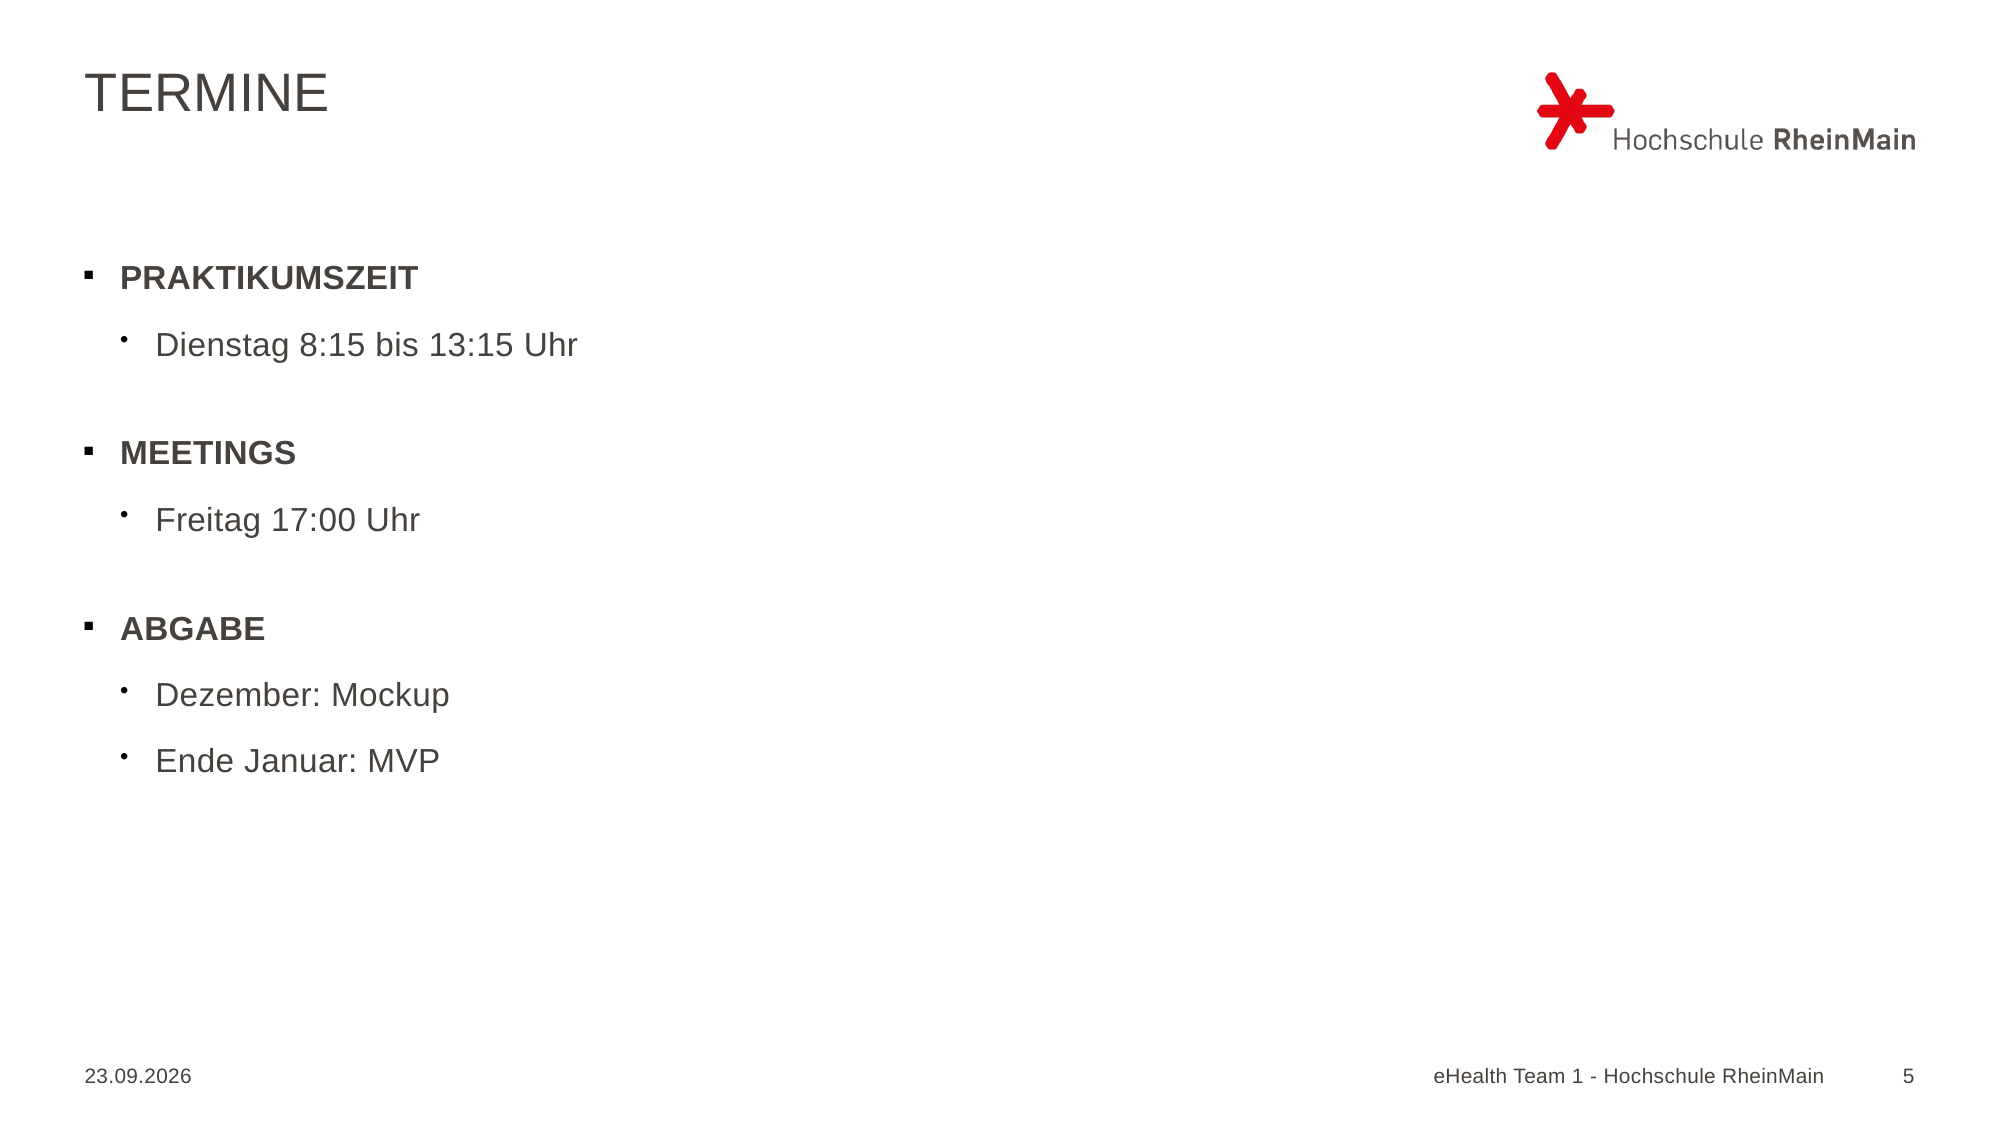

TERMINE
# PRAKTIKUMSZEIT
Dienstag 8:15 bis 13:15 Uhr
MEETINGS
Freitag 17:00 Uhr
ABGABE
Dezember: Mockup
Ende Januar: MVP
eHealth Team 1 - Hochschule RheinMain